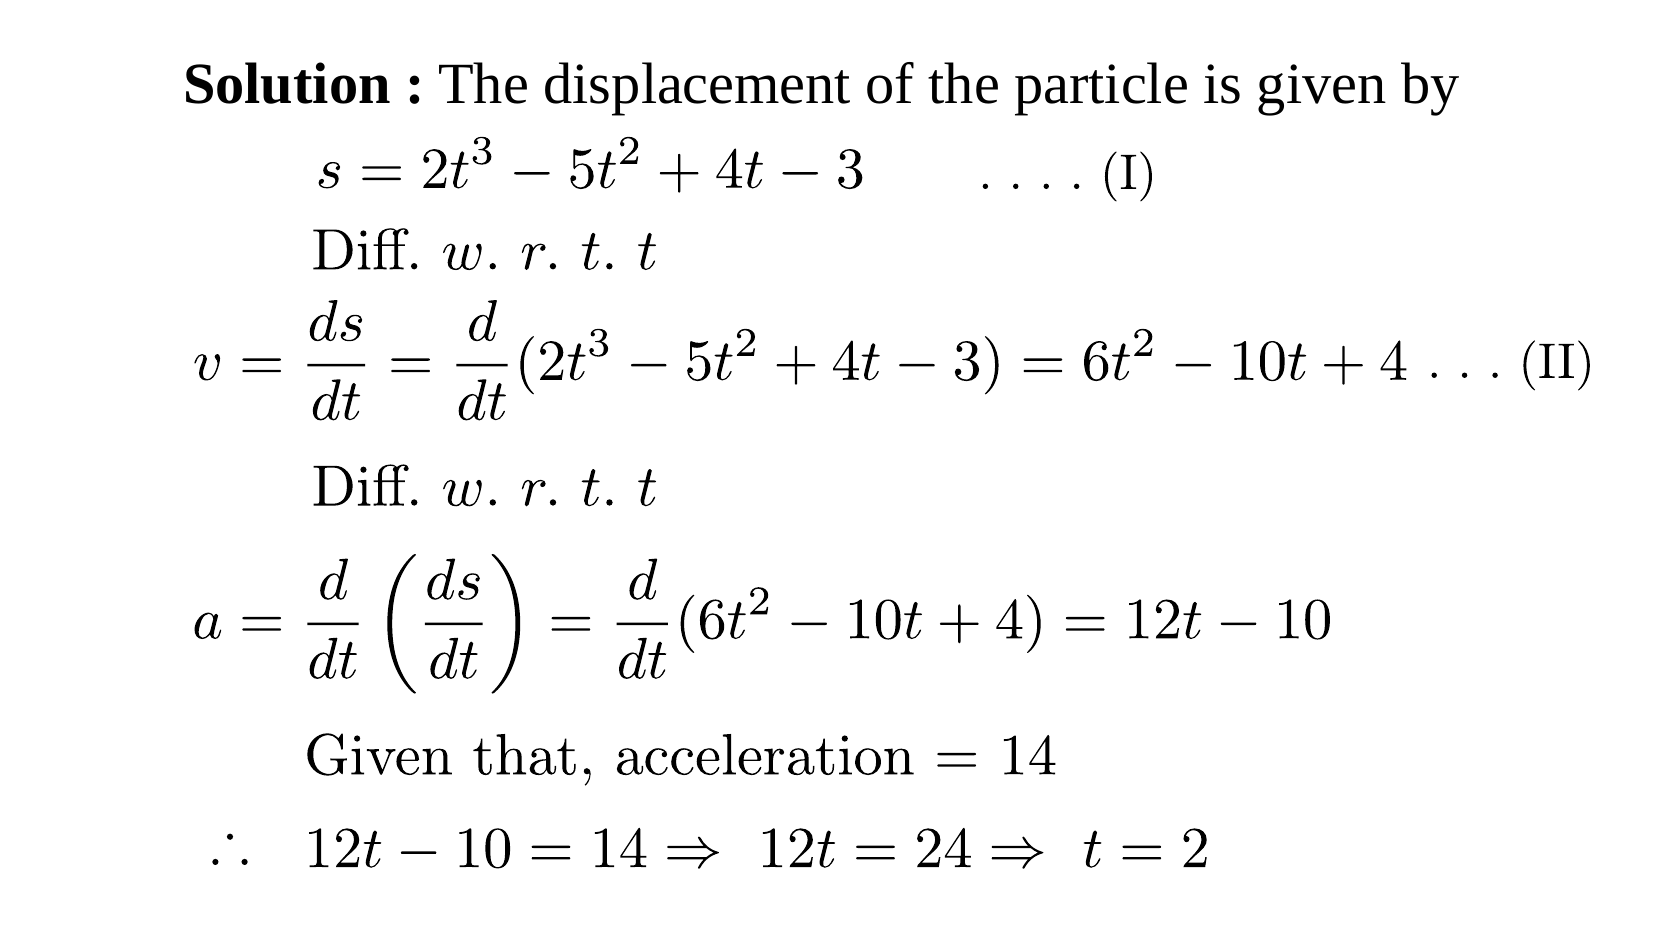

# Solution : The displacement of the particle is given by